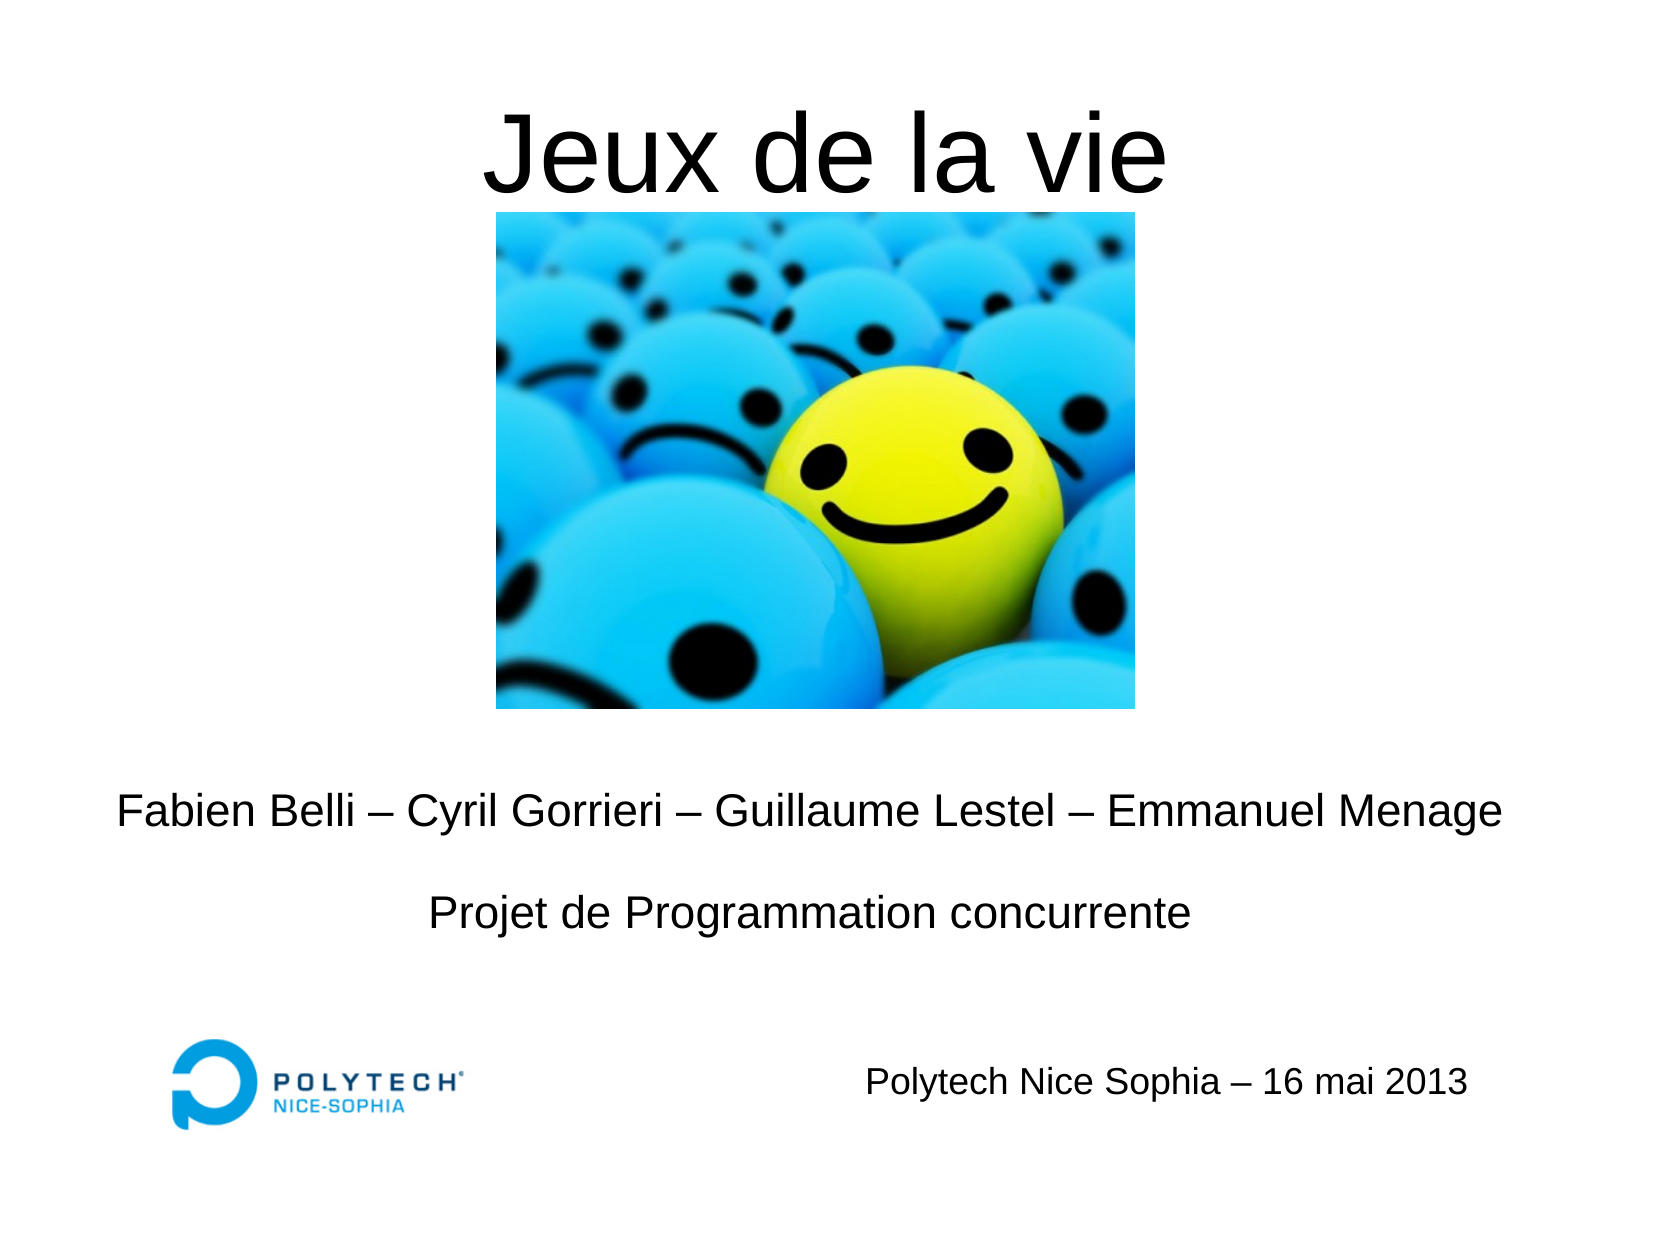

# Jeux de la vie
Fabien Belli – Cyril Gorrieri – Guillaume Lestel – Emmanuel Menage
Projet de Programmation concurrente
Polytech Nice Sophia – 16 mai 2013